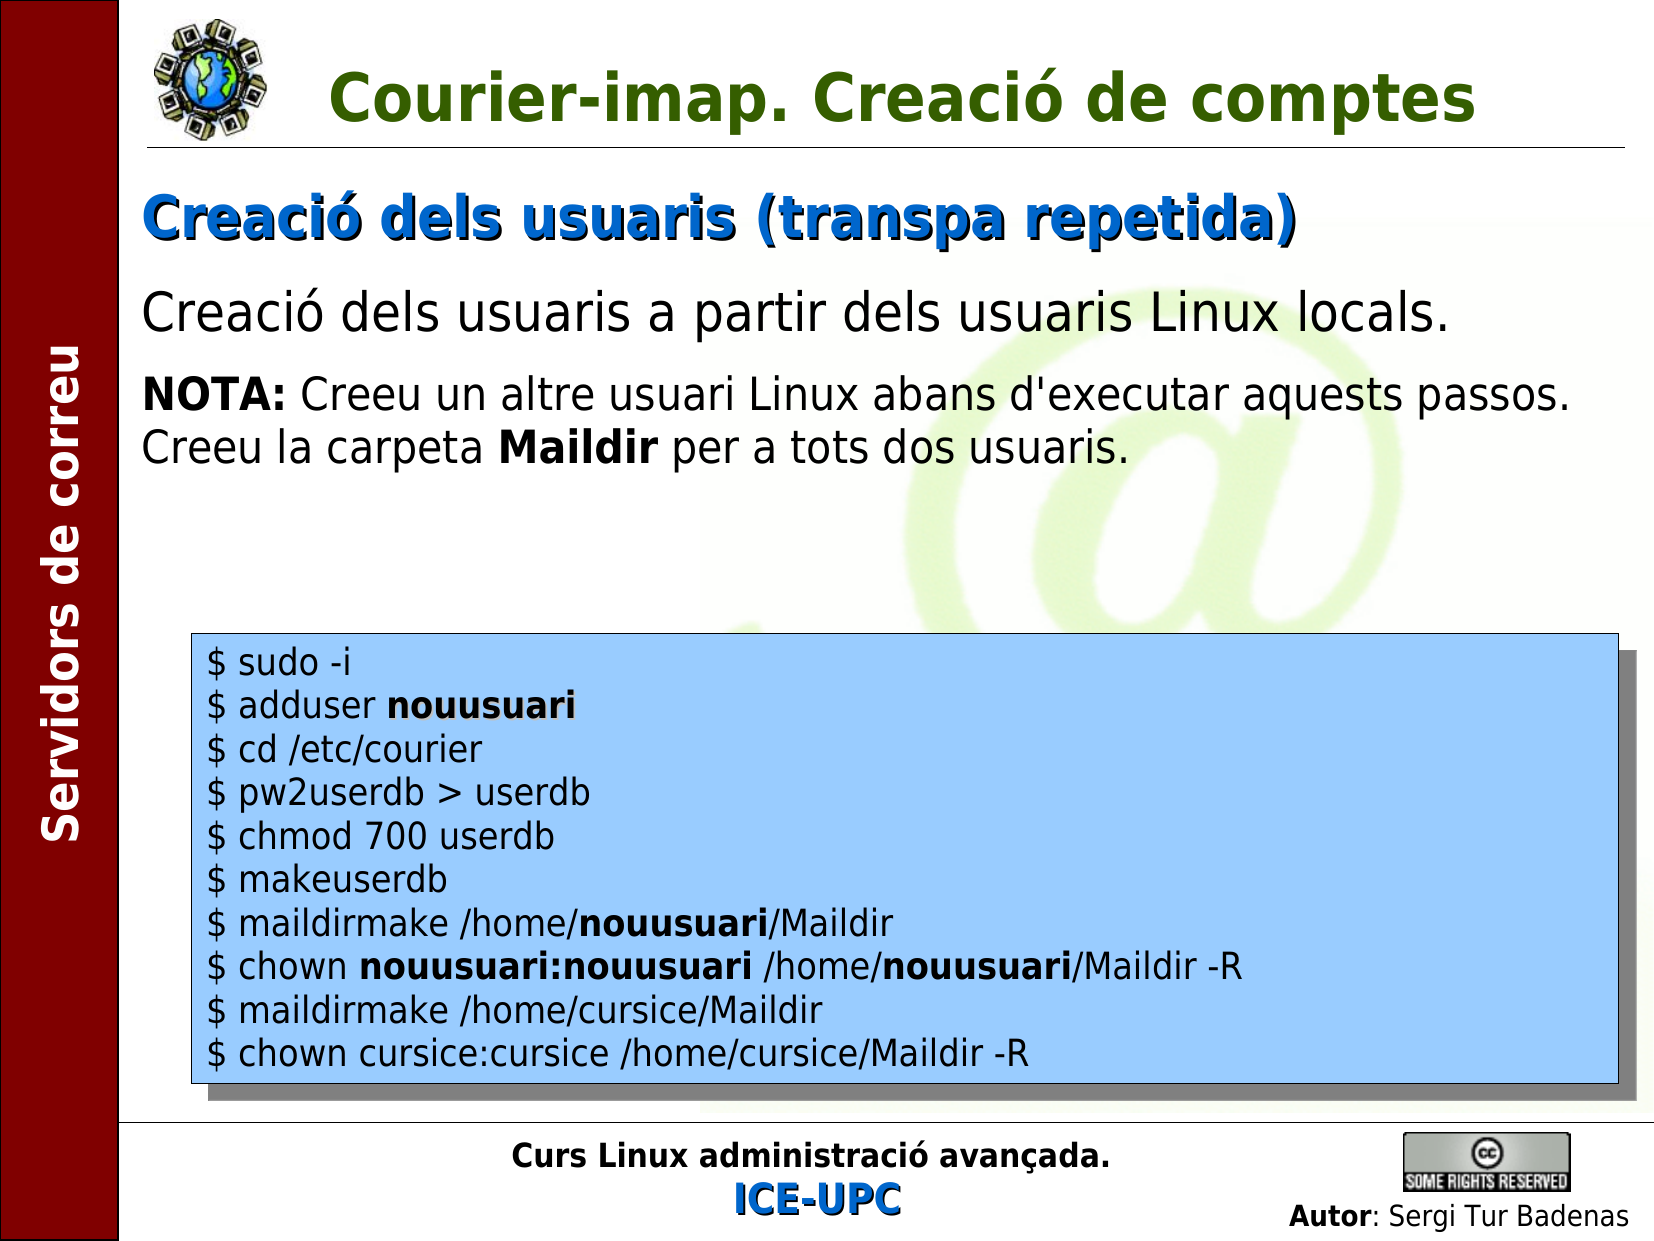

# Courier-imap. Creació de comptes
Creació dels usuaris (transpa repetida)
Creació dels usuaris a partir dels usuaris Linux locals.
NOTA: Creeu un altre usuari Linux abans d'executar aquests passos. Creeu la carpeta Maildir per a tots dos usuaris.
$ sudo -i
$ adduser nouusuari
$ cd /etc/courier
$ pw2userdb > userdb
$ chmod 700 userdb
$ makeuserdb
$ maildirmake /home/nouusuari/Maildir
$ chown nouusuari:nouusuari /home/nouusuari/Maildir -R
$ maildirmake /home/cursice/Maildir
$ chown cursice:cursice /home/cursice/Maildir -R